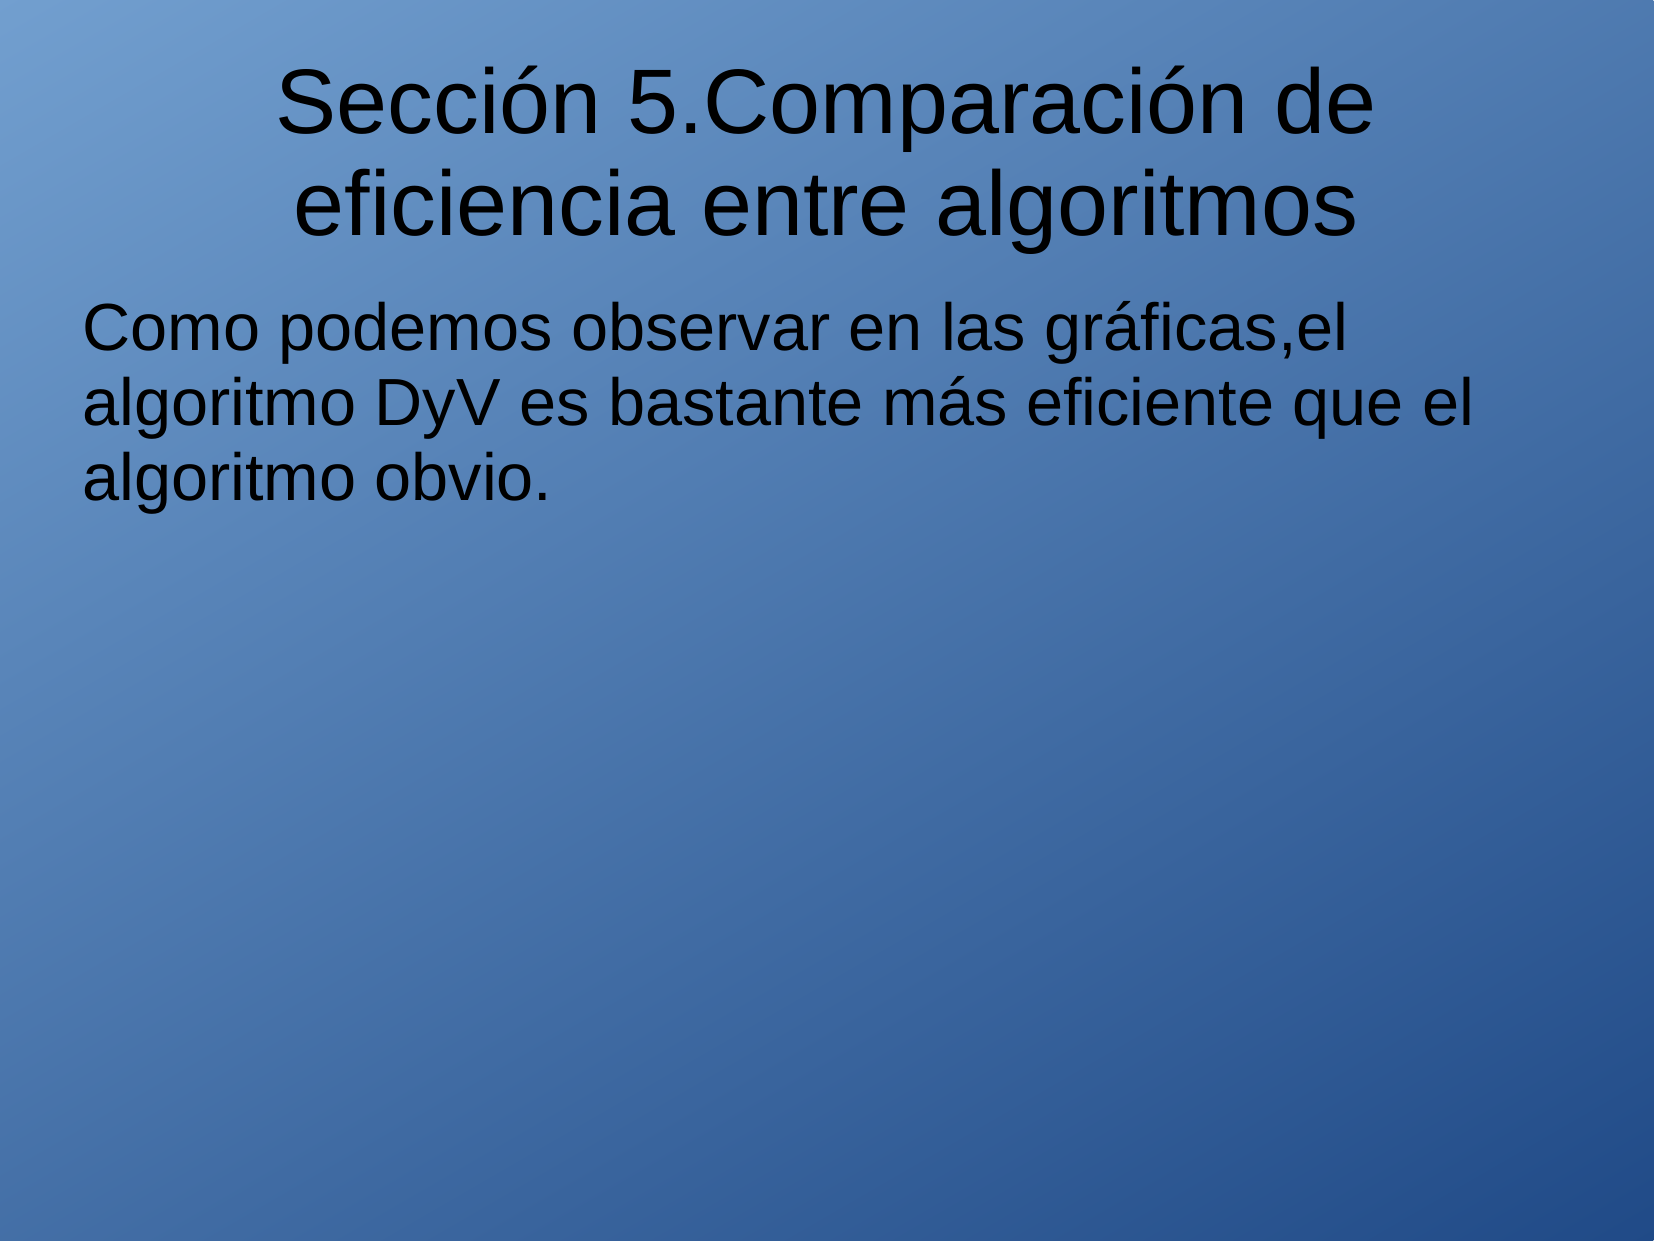

# Sección 5.Comparación de eficiencia entre algoritmos
Como podemos observar en las gráficas,el algoritmo DyV es bastante más eficiente que el algoritmo obvio.